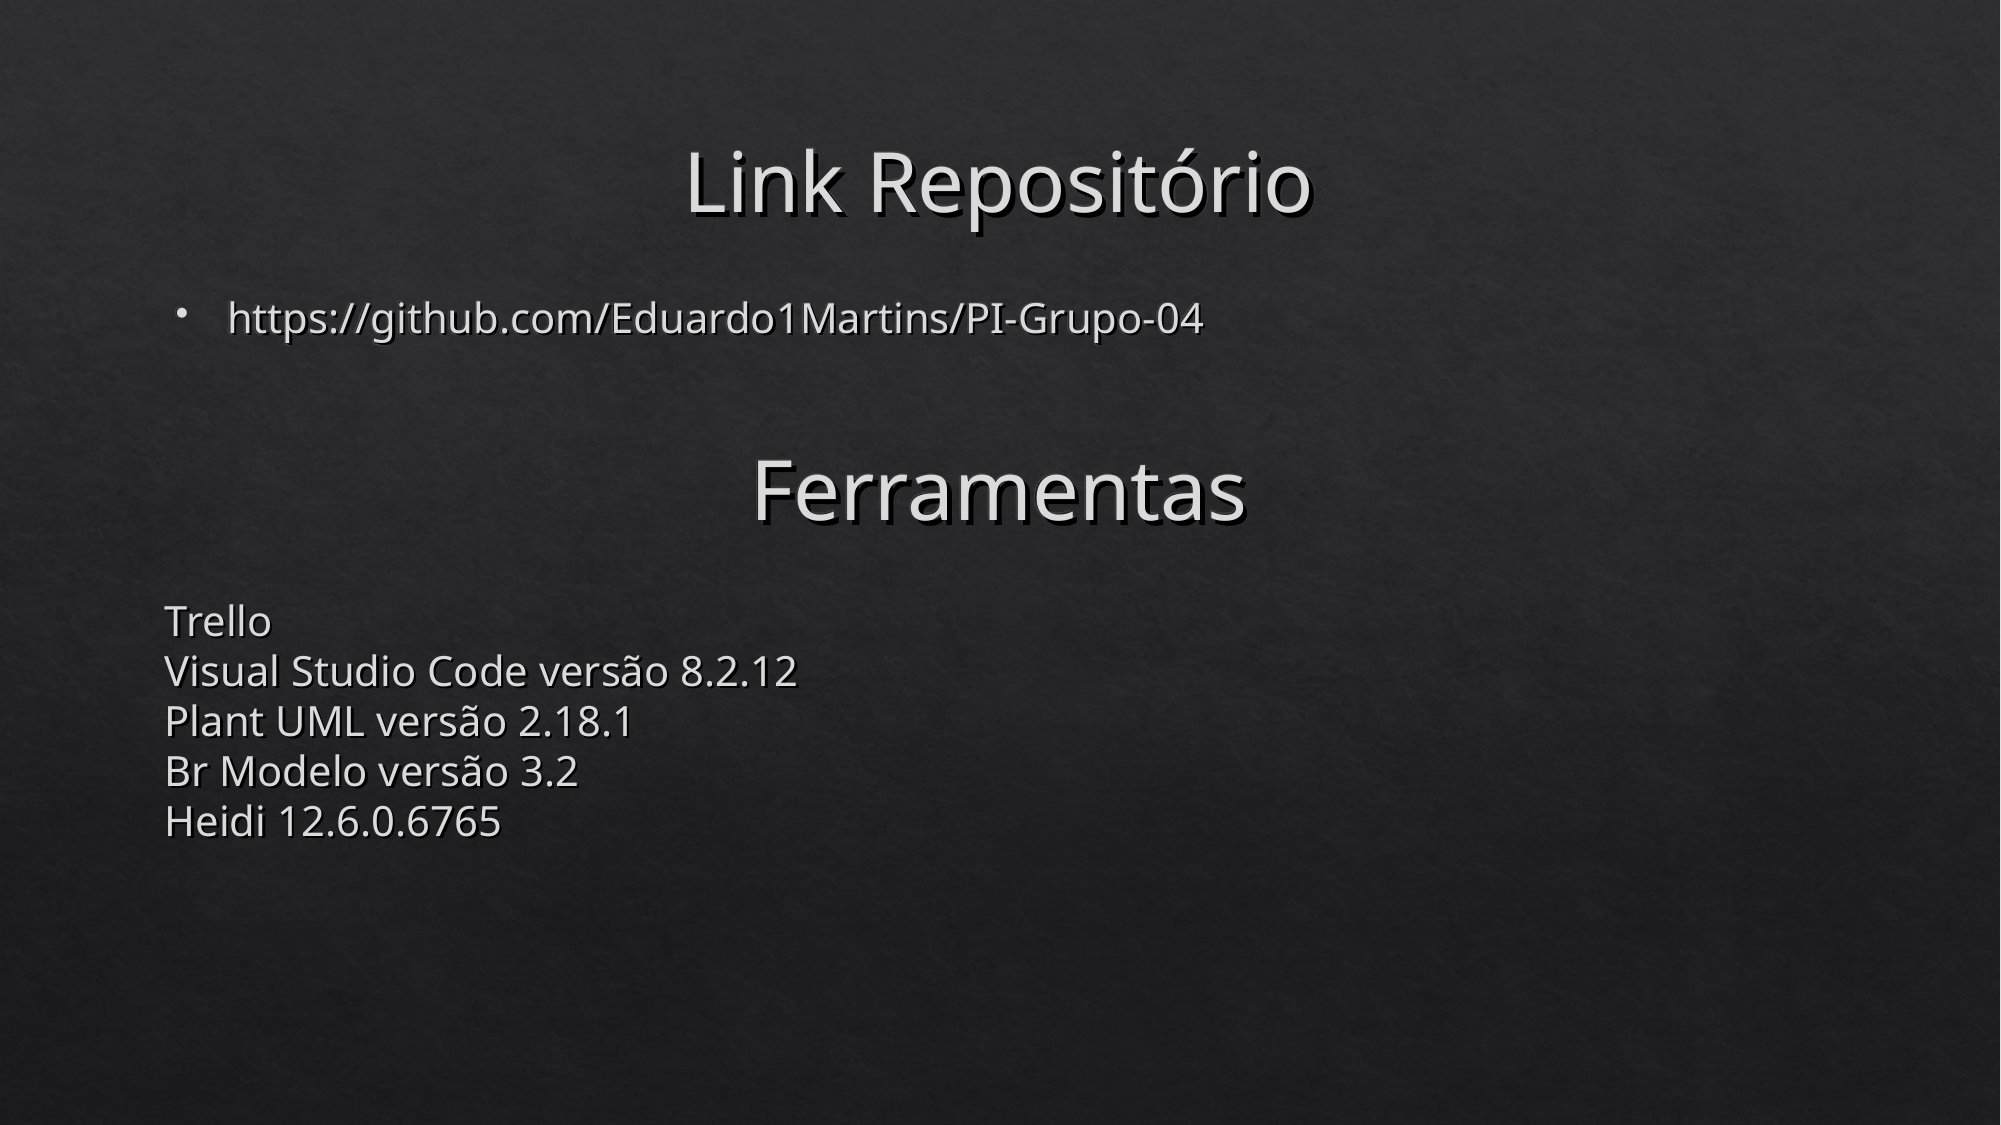

# Link Repositório
https://github.com/Eduardo1Martins/PI-Grupo-04
Ferramentas
Trello
Visual Studio Code versão 8.2.12
Plant UML versão 2.18.1
Br Modelo versão 3.2
Heidi 12.6.0.6765